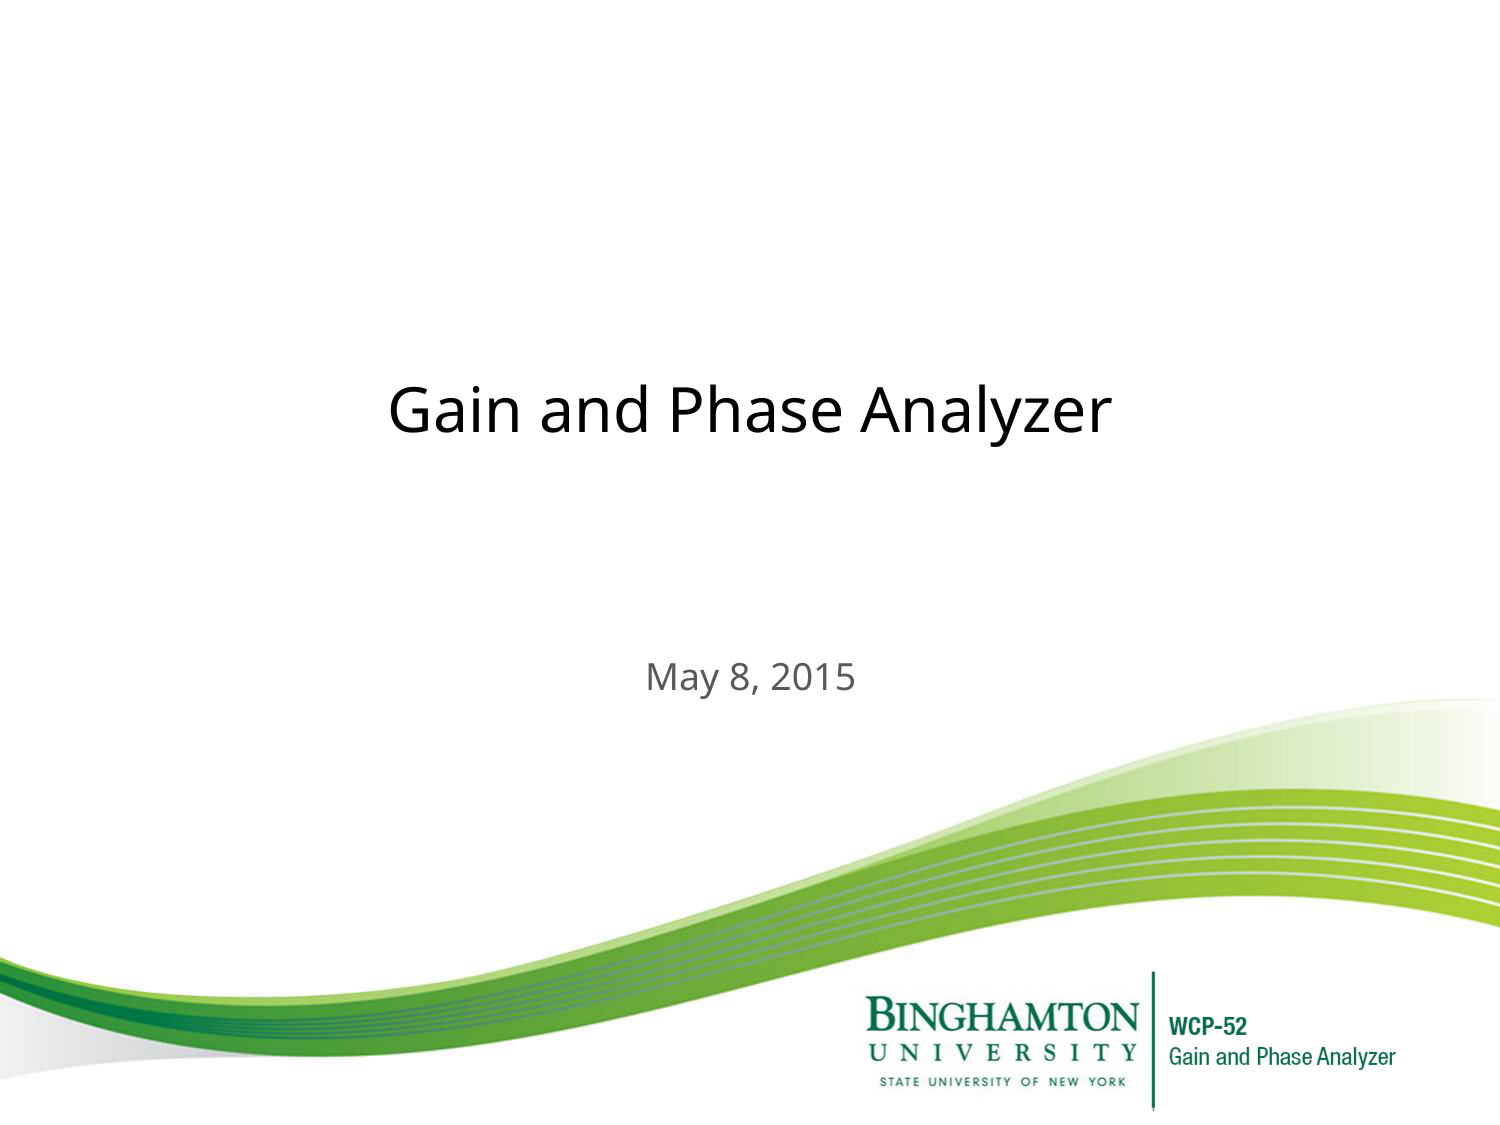

# Gain and Phase Analyzer
May 8, 2015